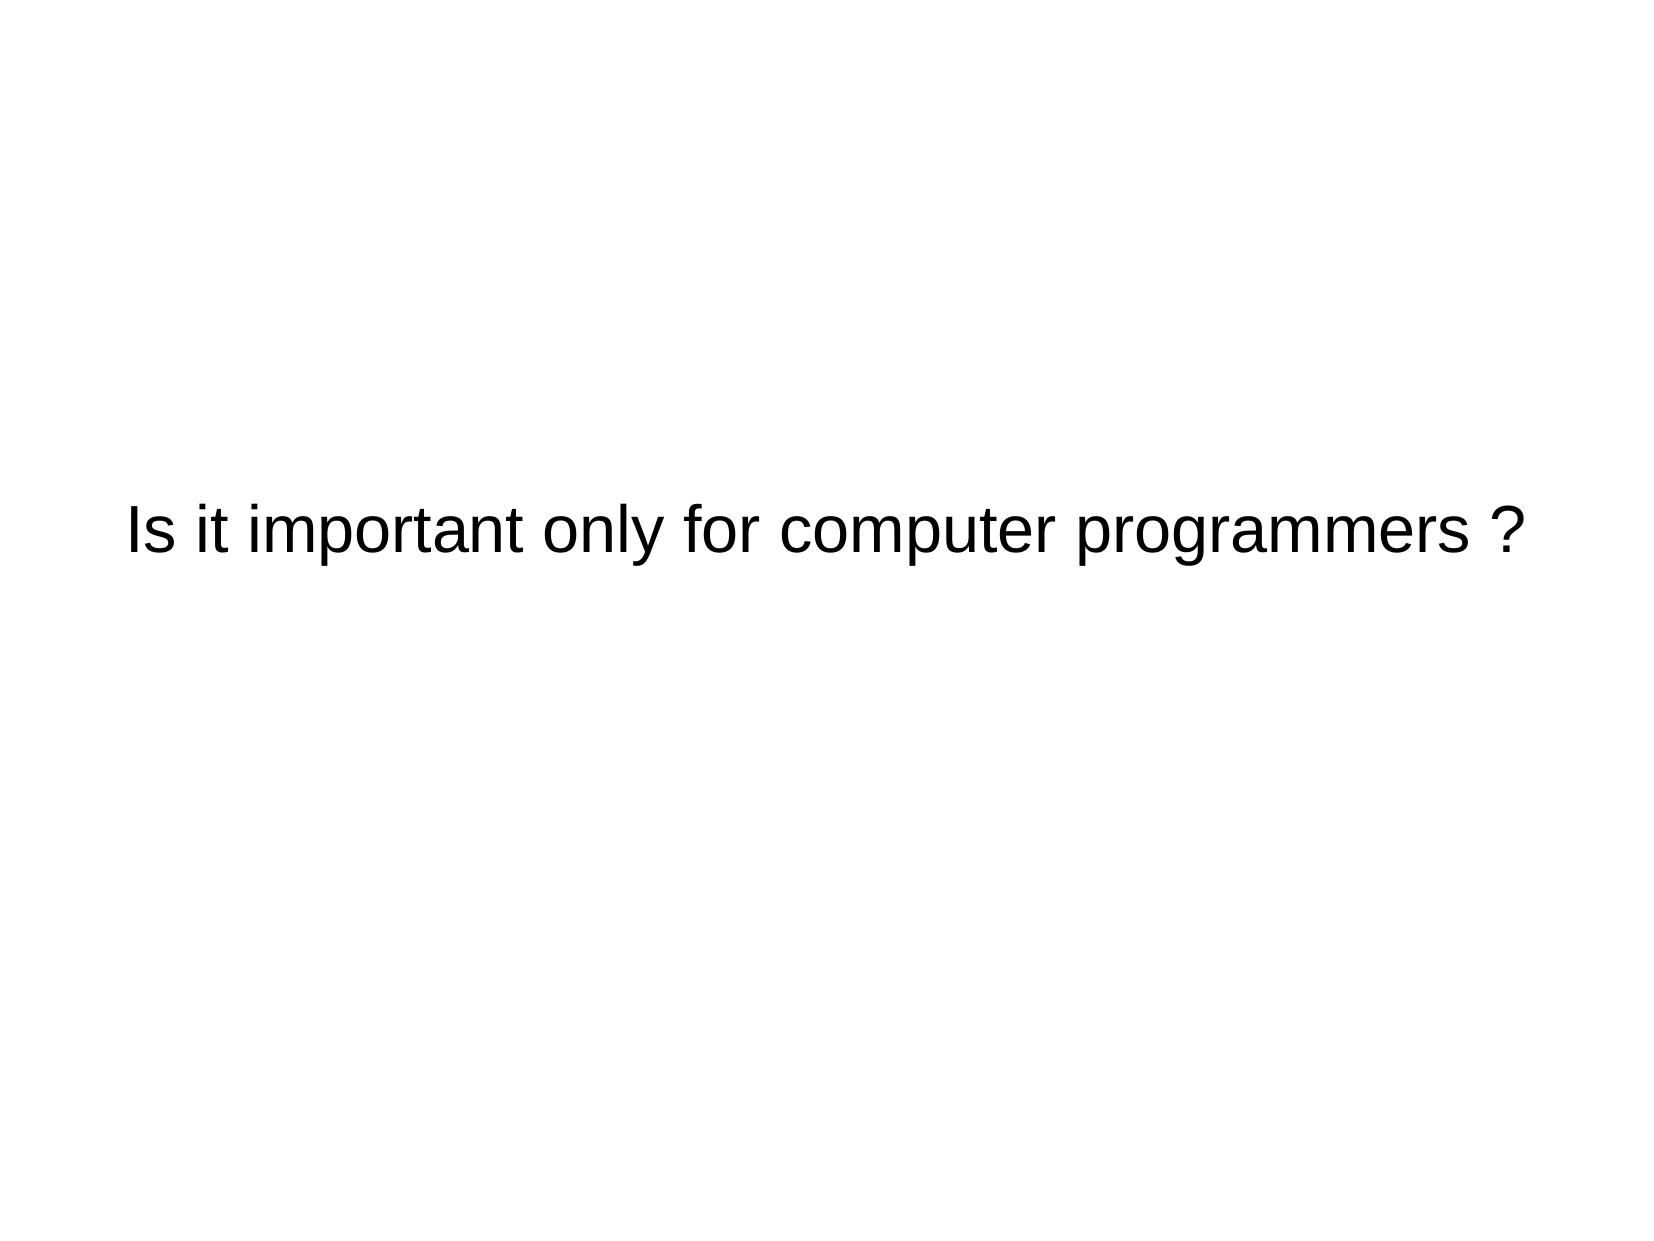

# Is it important only for computer programmers ?